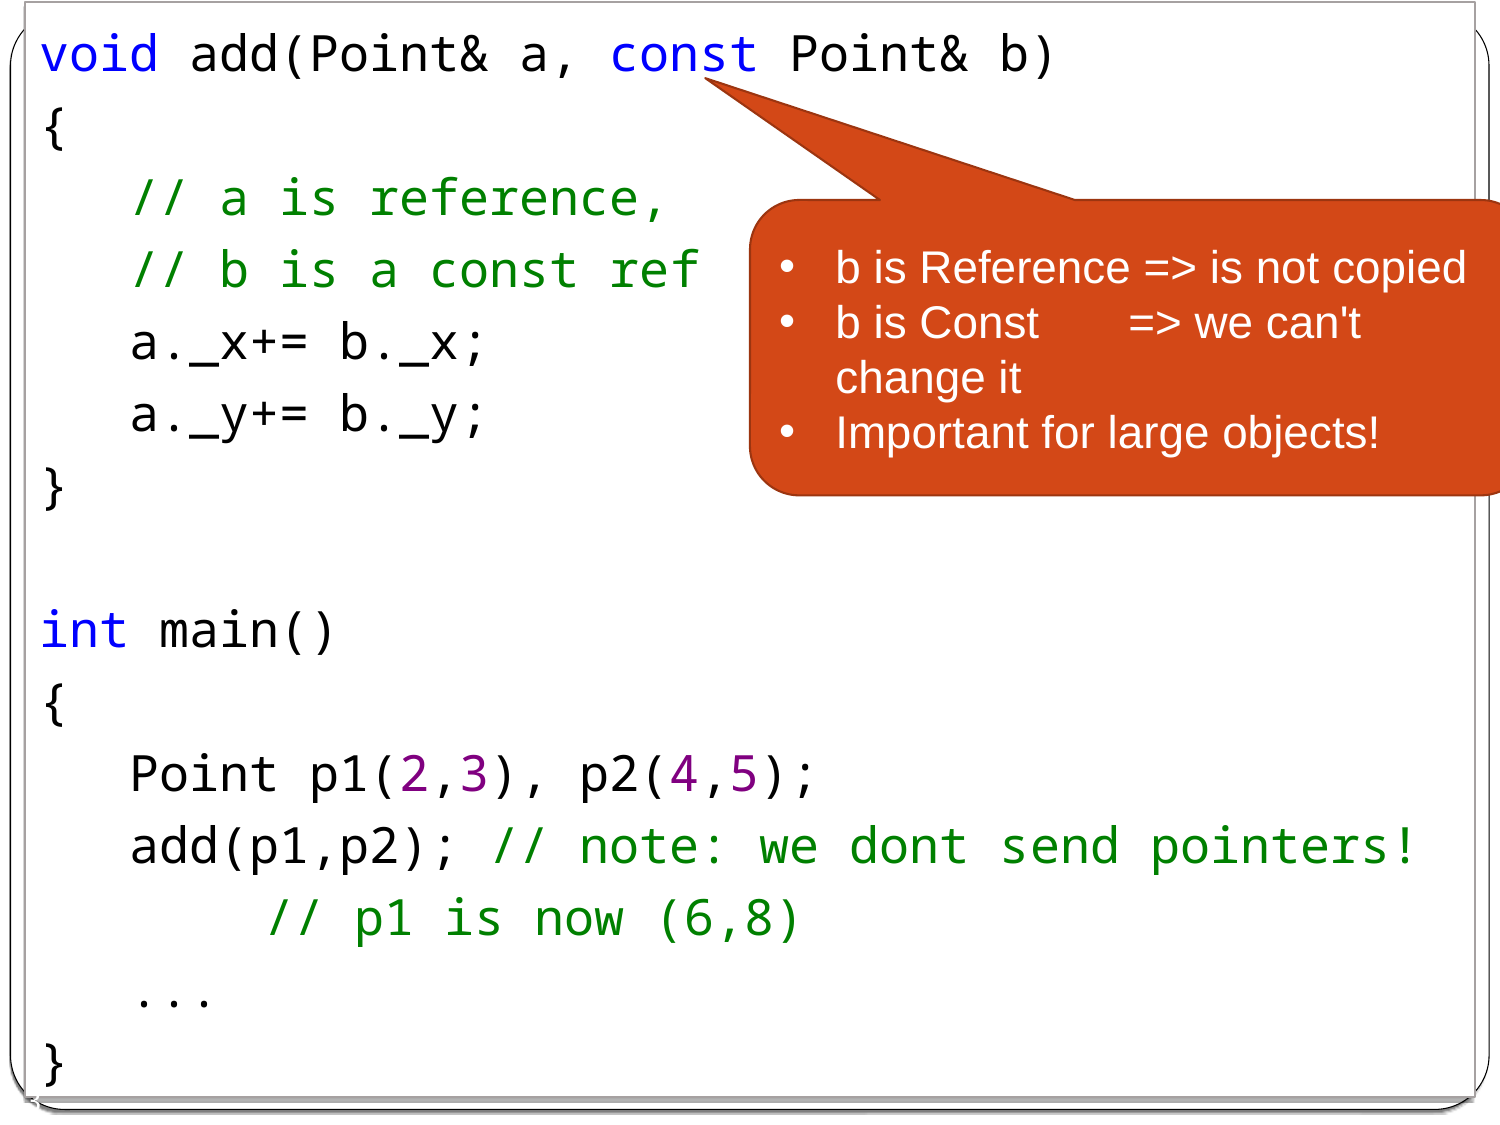

void add(Point& a, const Point& b)
{
   // a is reference,
 // b is a const ref
 a._x+= b._x;
   a._y+= b._y;
}
int main()
{
   Point p1(2,3), p2(4,5);
   add(p1,p2); // note: we dont send pointers!
   		// p1 is now (6,8)
 ...
}
b is Reference => is not copied
b is Const => we can't change it
Important for large objects!
#